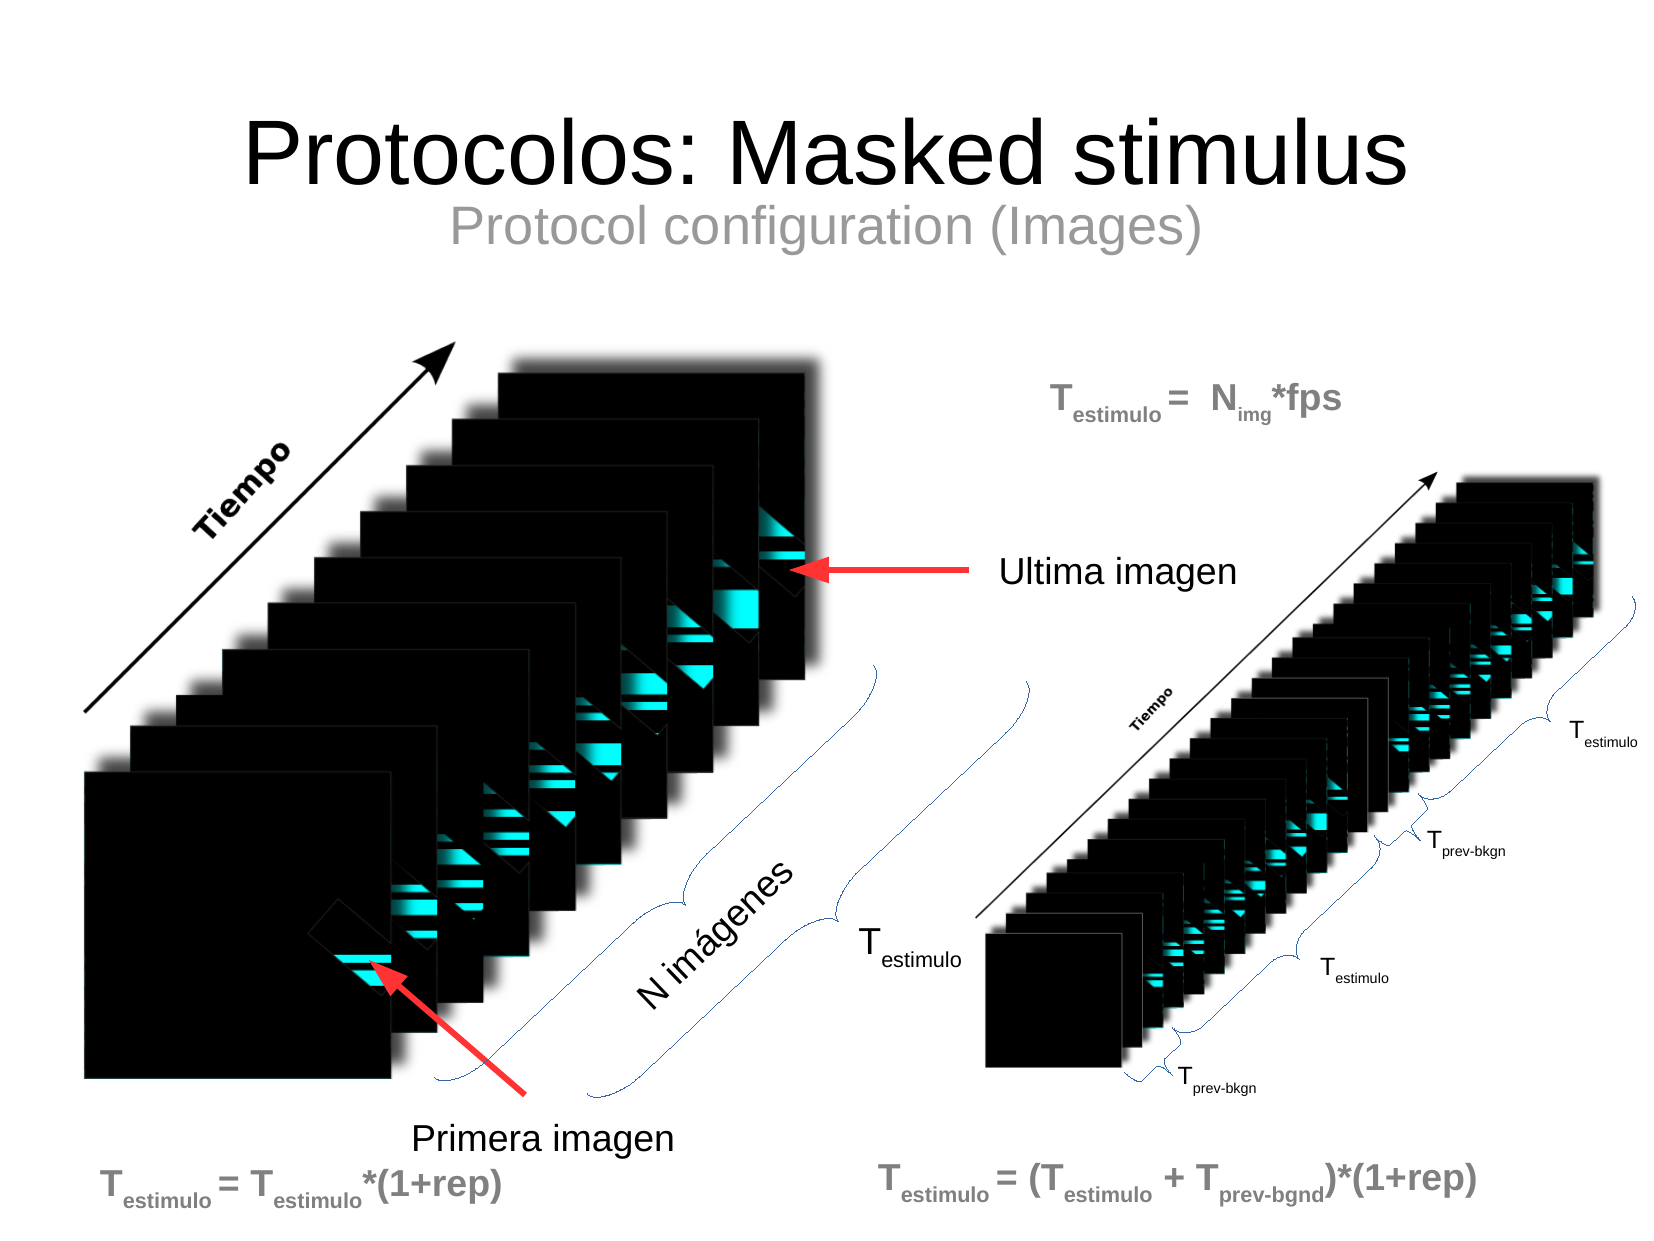

# Protocolos: Masked stimulus
Protocol configuration (Images)
Testimulo = Nimg*fps
Ultima imagen
Testimulo
Tprev-bkgn
N imágenes
Testimulo
Testimulo
Tprev-bkgn
Primera imagen
Testimulo = (Testimulo + Tprev-bgnd)*(1+rep)
Testimulo = Testimulo*(1+rep)